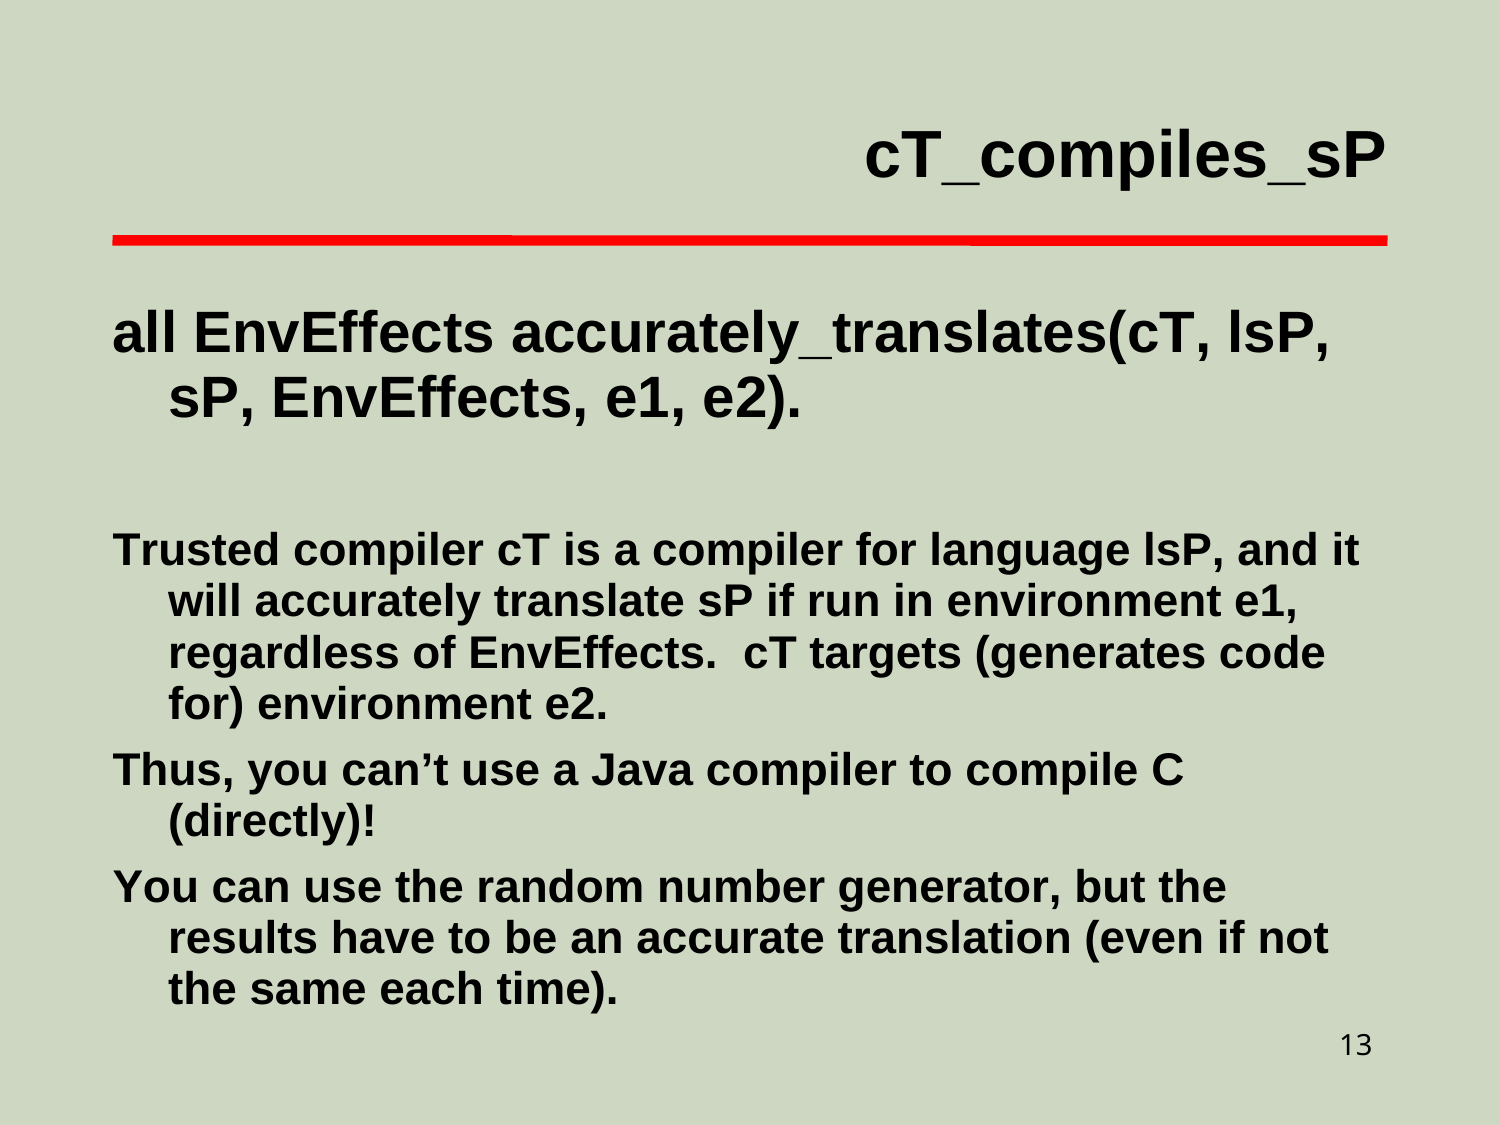

# cT_compiles_sP
all EnvEffects accurately_translates(cT, lsP, sP, EnvEffects, e1, e2).
Trusted compiler cT is a compiler for language lsP, and it will accurately translate sP if run in environment e1, regardless of EnvEffects. cT targets (generates code for) environment e2.
Thus, you can’t use a Java compiler to compile C (directly)!
You can use the random number generator, but the results have to be an accurate translation (even if not the same each time).